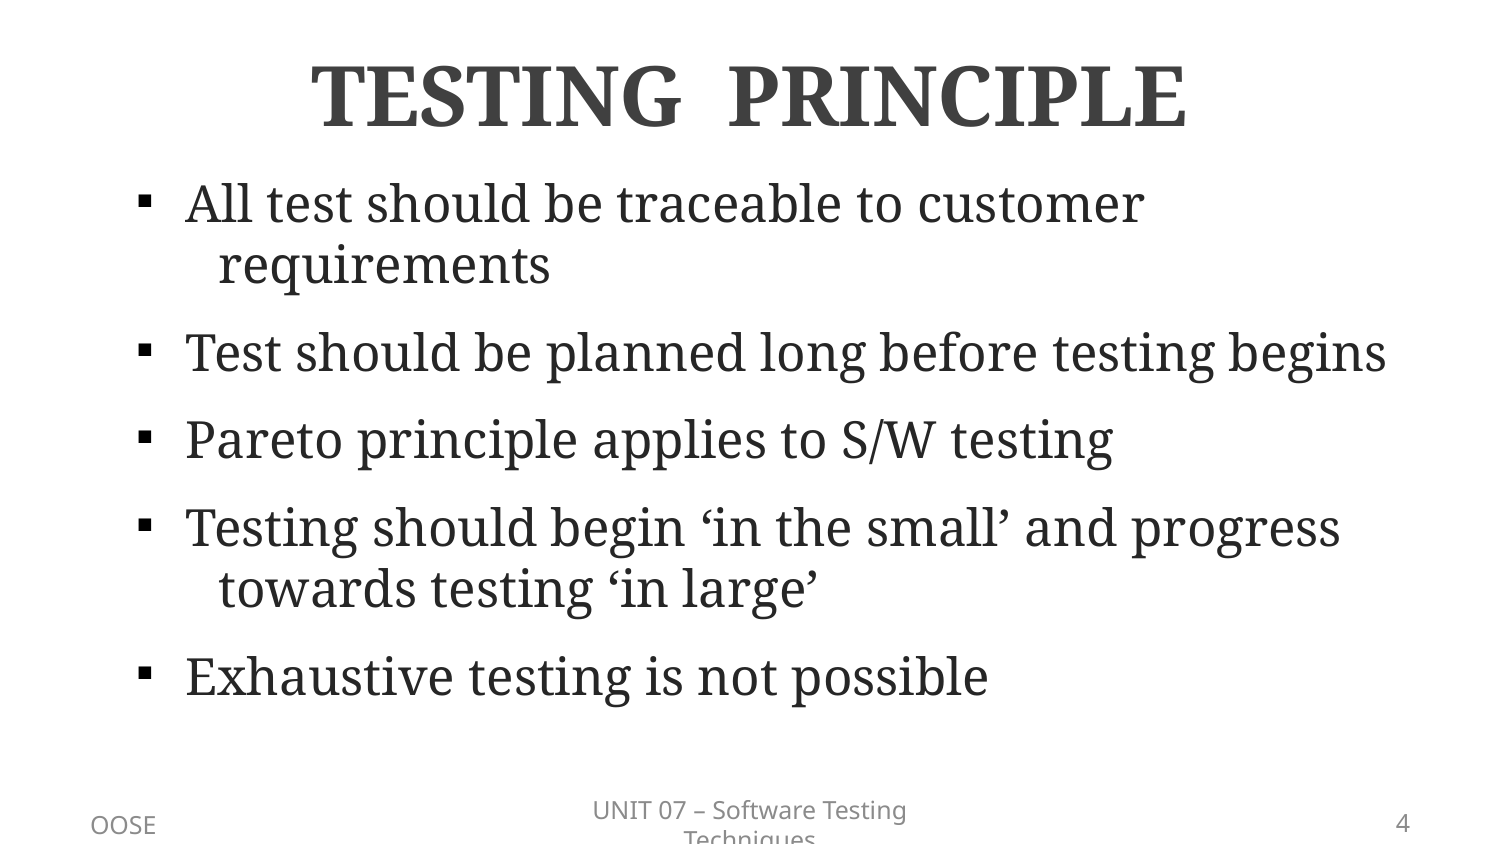

# TESTING PRINCIPLE
All test should be traceable to customer requirements
Test should be planned long before testing begins
Pareto principle applies to S/W testing
Testing should begin ‘in the small’ and progress towards testing ‘in large’
Exhaustive testing is not possible
OOSE
UNIT 07 - Software Testing Techniques
4